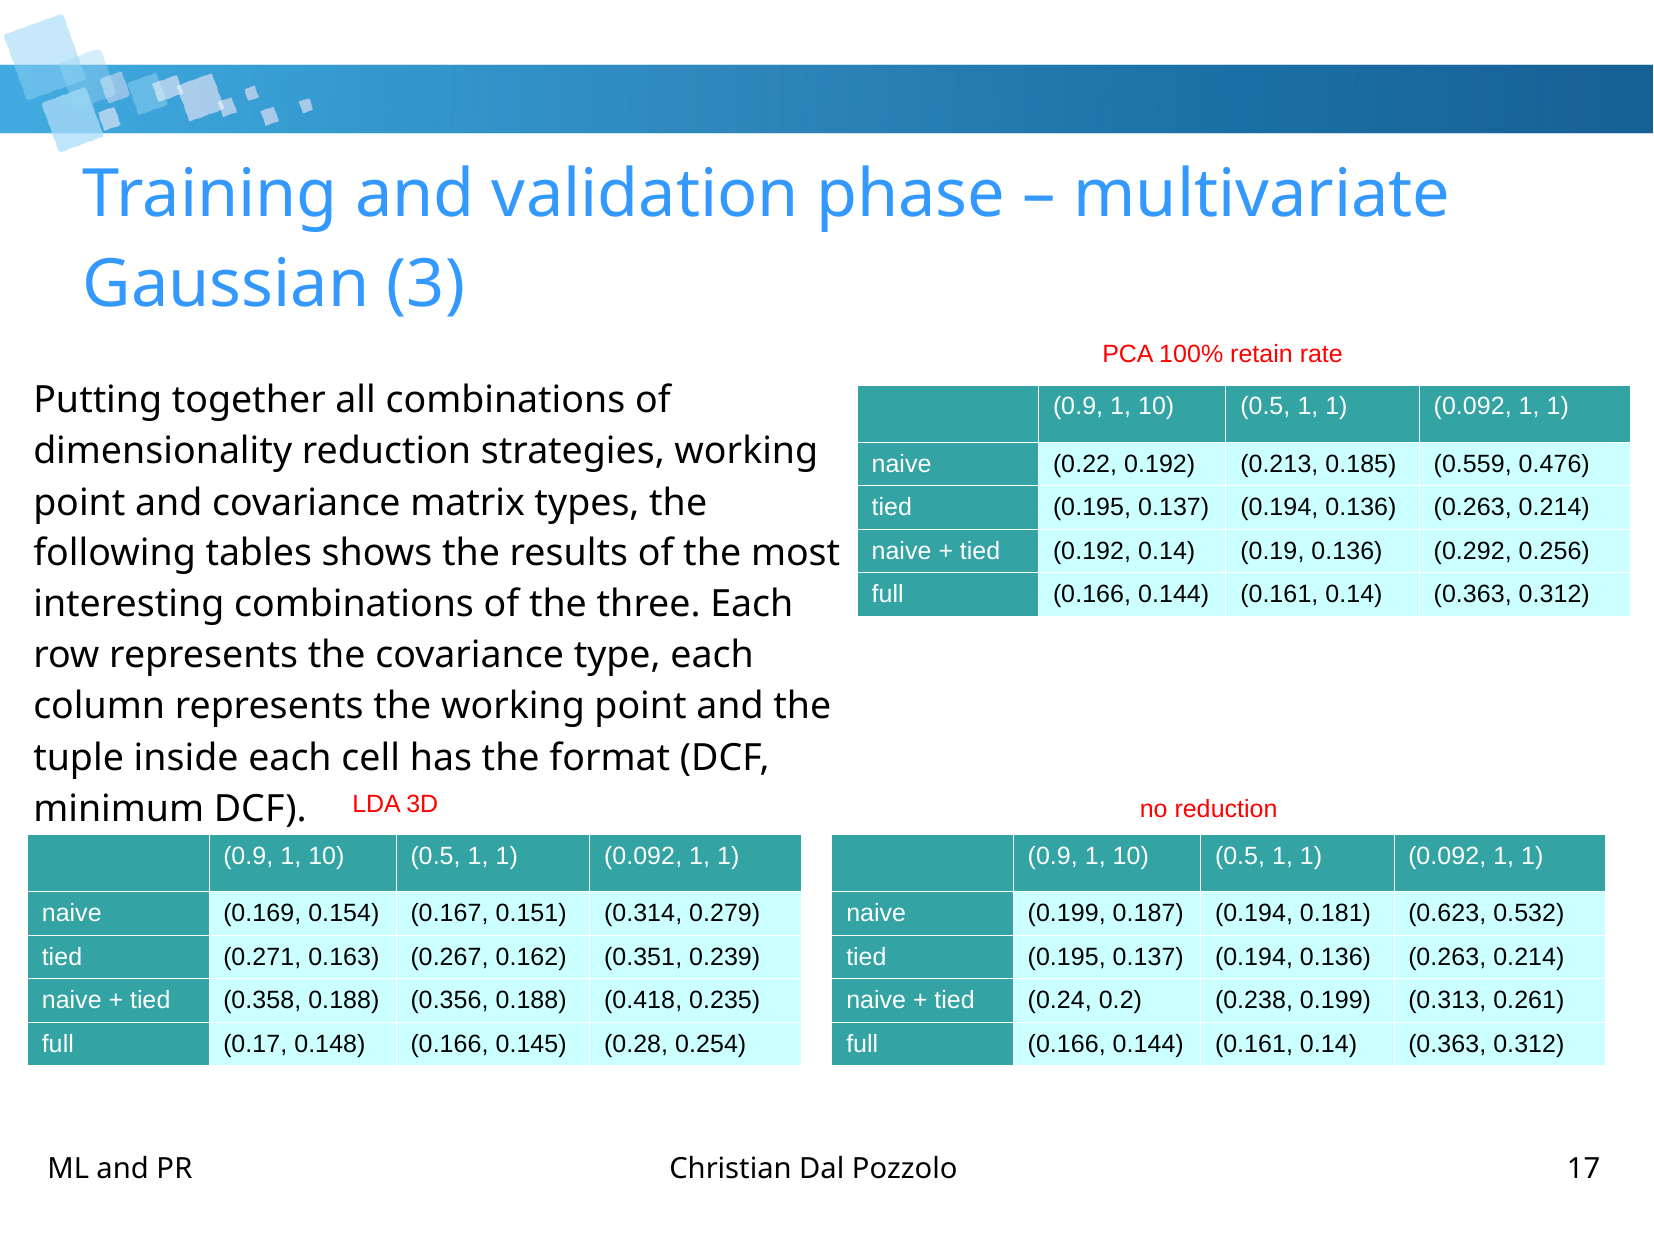

# Training and validation phase – multivariate Gaussian (3)
PCA 100% retain rate
Putting together all combinations of dimensionality reduction strategies, working point and covariance matrix types, the following tables shows the results of the most interesting combinations of the three. Each row represents the covariance type, each column represents the working point and the tuple inside each cell has the format (DCF, minimum DCF).
| | (0.9, 1, 10) | (0.5, 1, 1) | (0.092, 1, 1) |
| --- | --- | --- | --- |
| naive | (0.22, 0.192) | (0.213, 0.185) | (0.559, 0.476) |
| tied | (0.195, 0.137) | (0.194, 0.136) | (0.263, 0.214) |
| naive + tied | (0.192, 0.14) | (0.19, 0.136) | (0.292, 0.256) |
| full | (0.166, 0.144) | (0.161, 0.14) | (0.363, 0.312) |
LDA 3D
no reduction
| | (0.9, 1, 10) | (0.5, 1, 1) | (0.092, 1, 1) |
| --- | --- | --- | --- |
| naive | (0.199, 0.187) | (0.194, 0.181) | (0.623, 0.532) |
| tied | (0.195, 0.137) | (0.194, 0.136) | (0.263, 0.214) |
| naive + tied | (0.24, 0.2) | (0.238, 0.199) | (0.313, 0.261) |
| full | (0.166, 0.144) | (0.161, 0.14) | (0.363, 0.312) |
| | (0.9, 1, 10) | (0.5, 1, 1) | (0.092, 1, 1) |
| --- | --- | --- | --- |
| naive | (0.169, 0.154) | (0.167, 0.151) | (0.314, 0.279) |
| tied | (0.271, 0.163) | (0.267, 0.162) | (0.351, 0.239) |
| naive + tied | (0.358, 0.188) | (0.356, 0.188) | (0.418, 0.235) |
| full | (0.17, 0.148) | (0.166, 0.145) | (0.28, 0.254) |
ML and PR
Christian Dal Pozzolo
17